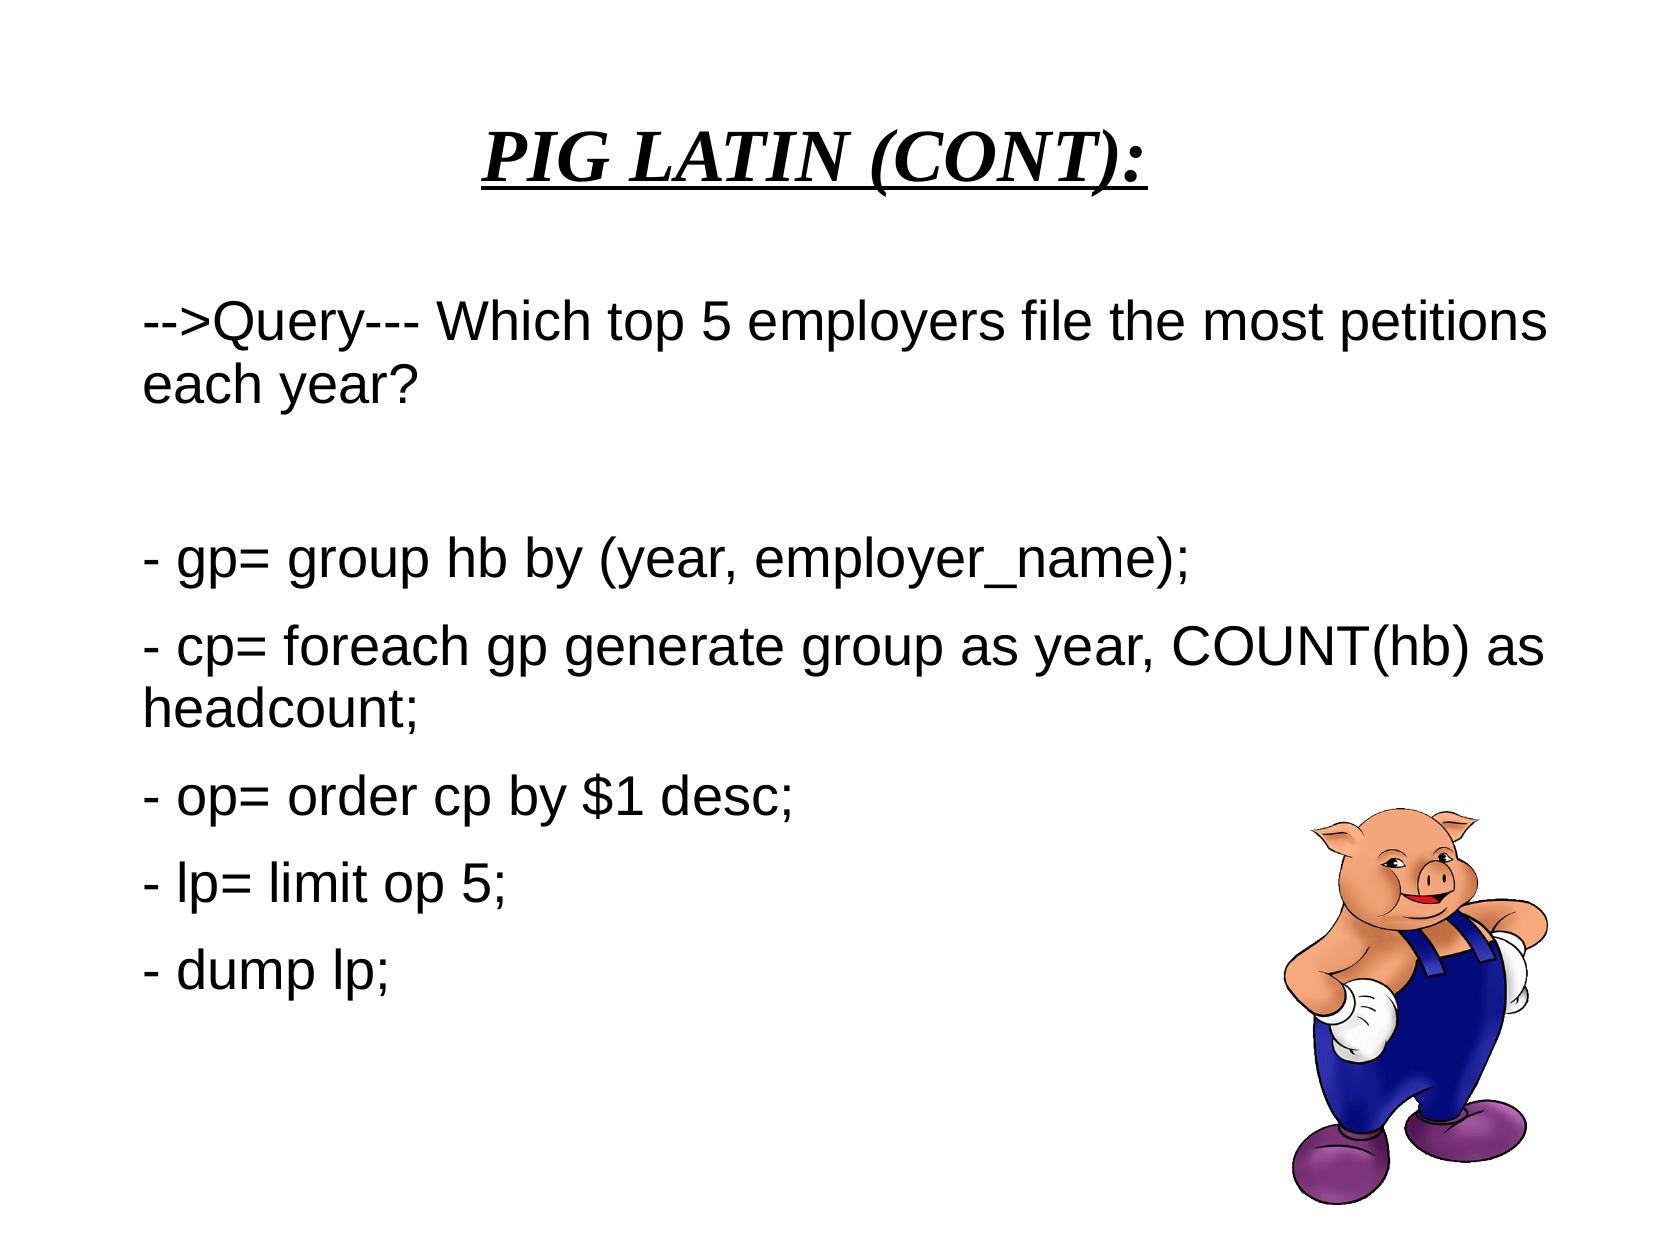

# PIG LATIN (CONT):
-->Query--- Which top 5 employers file the most petitions each year?
- gp= group hb by (year, employer_name);
- cp= foreach gp generate group as year, COUNT(hb) as headcount;
- op= order cp by $1 desc;
- lp= limit op 5;
- dump lp;